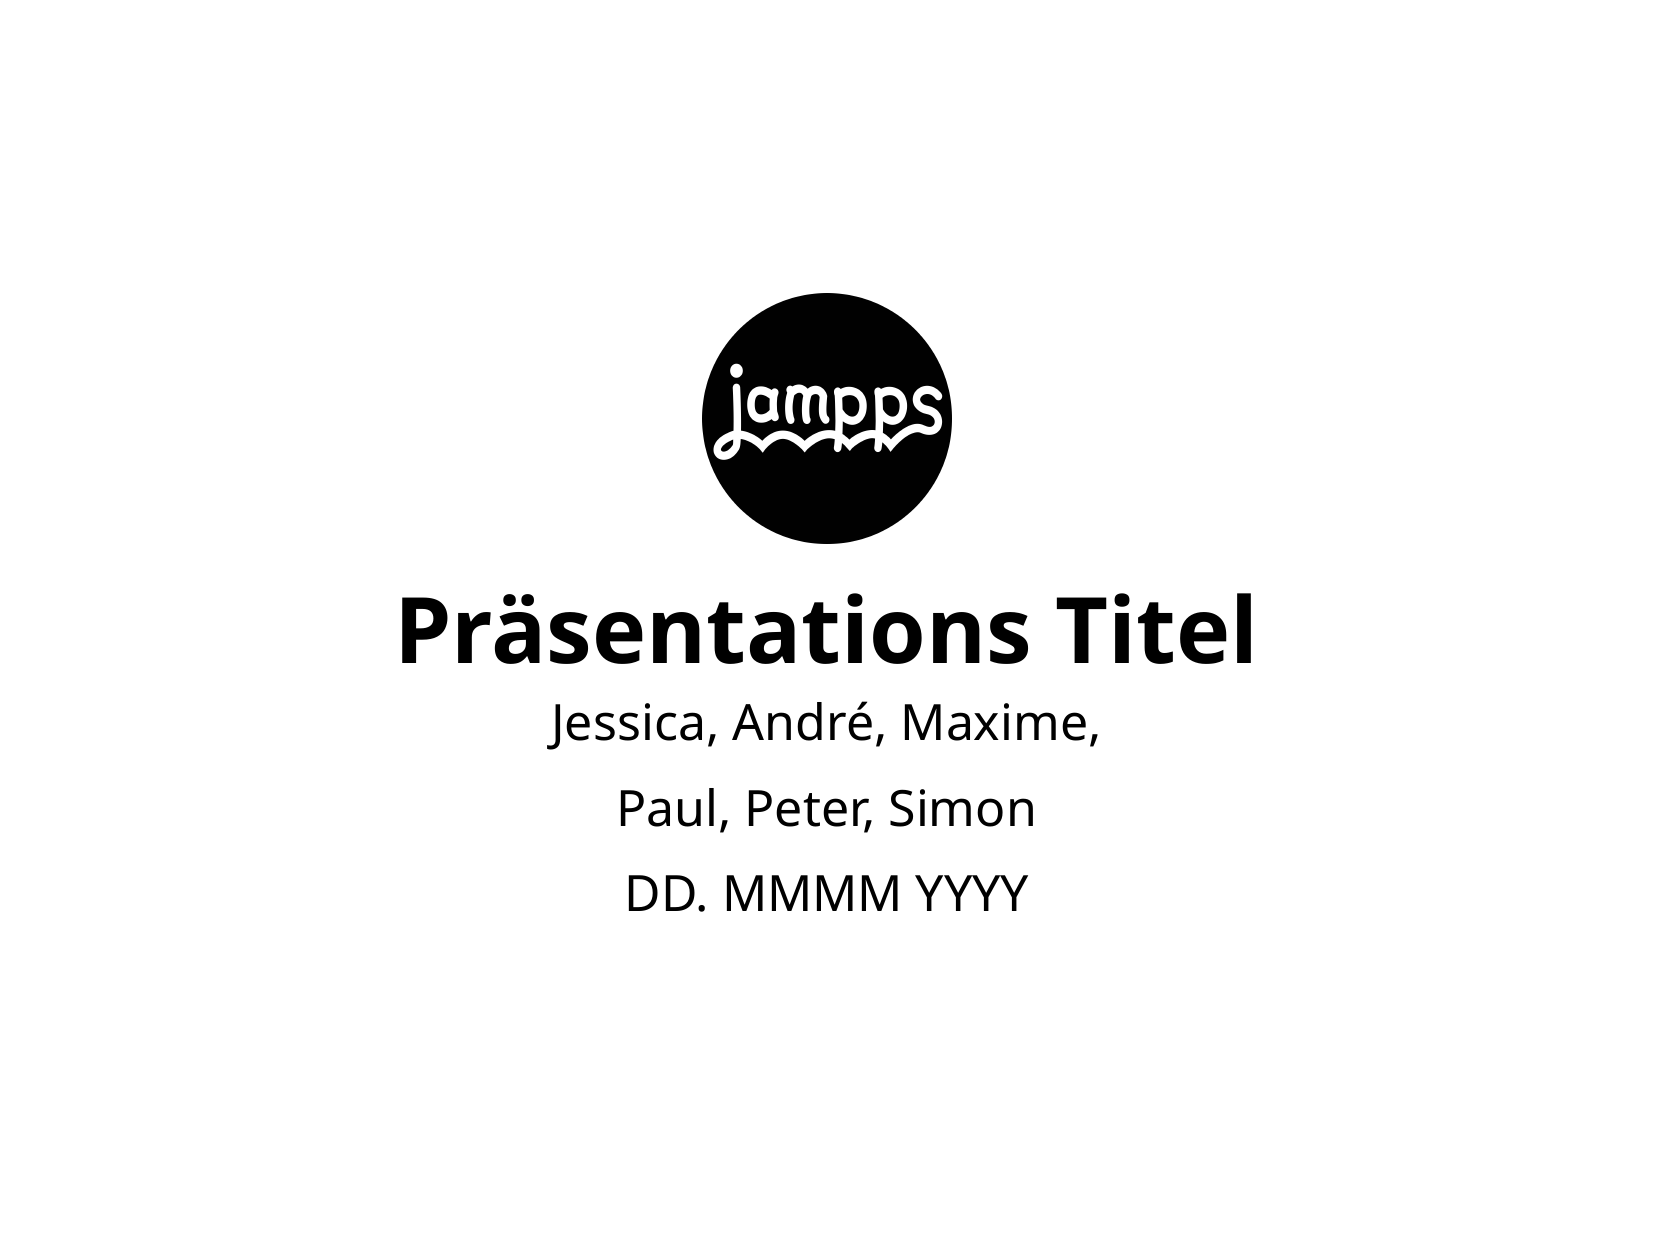

# Präsentations Titel
Jessica, André, Maxime,
Paul, Peter, Simon
DD. MMMM YYYY